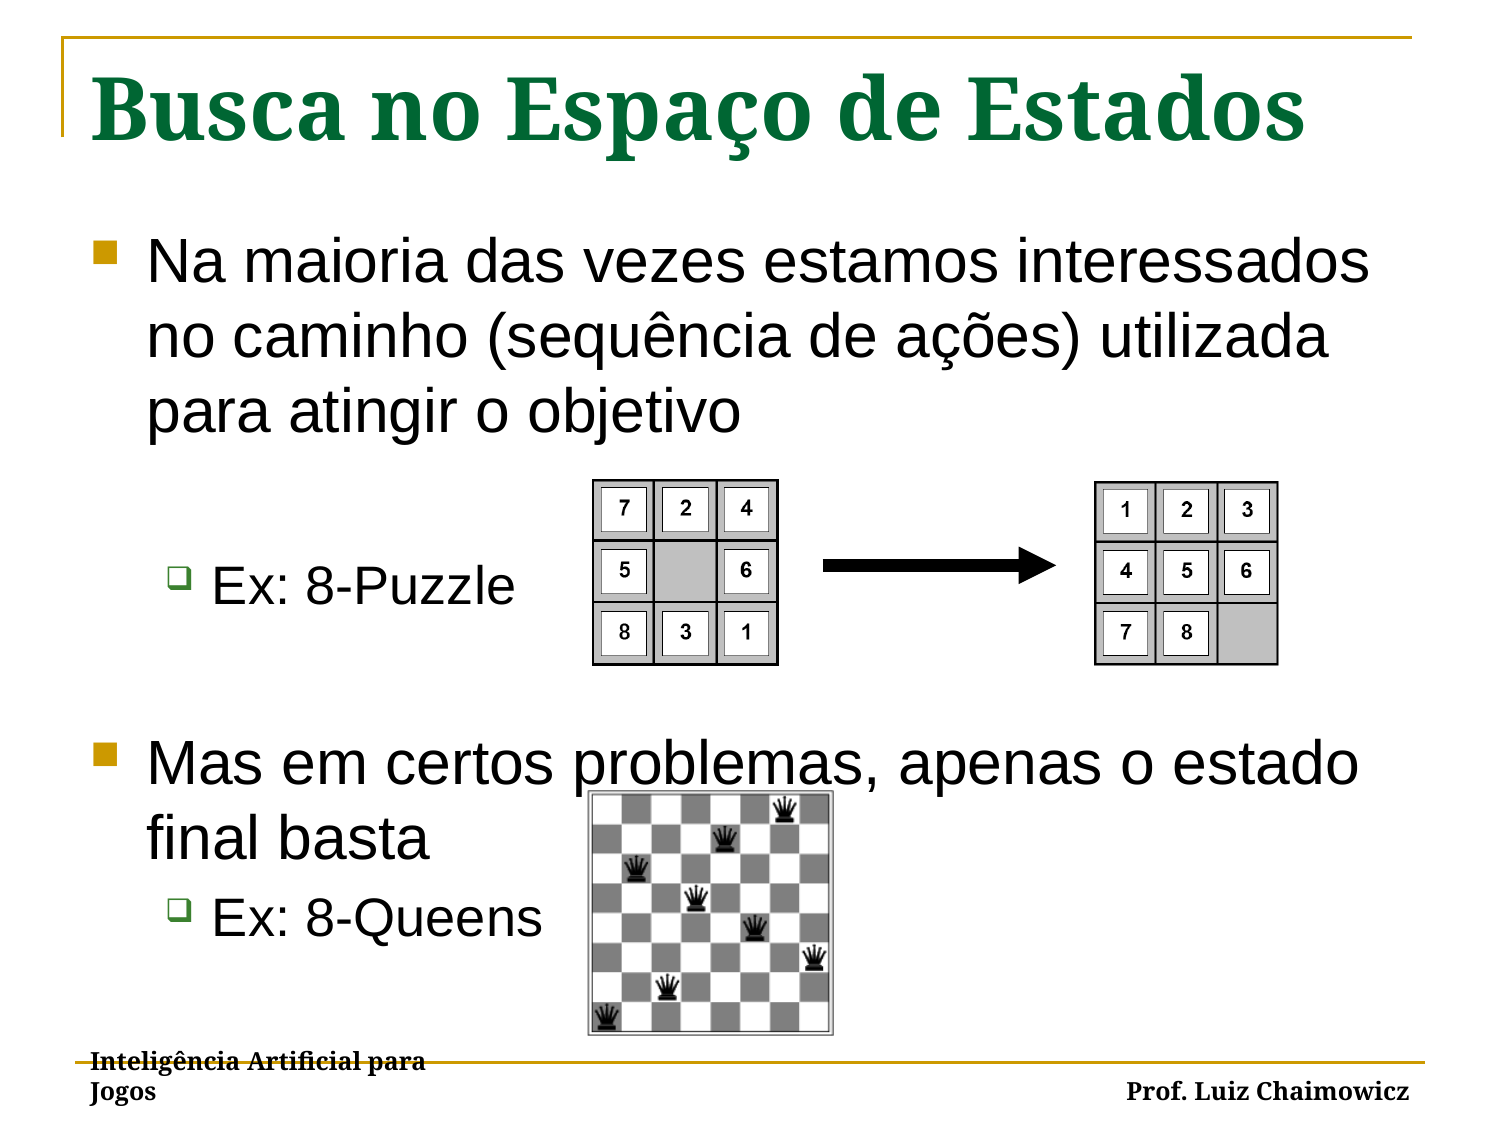

# Busca no Espaço de Estados
Na maioria das vezes estamos interessados no caminho (sequência de ações) utilizada para atingir o objetivo
Ex: 8-Puzzle
Mas em certos problemas, apenas o estado final basta
Ex: 8-Queens
Inteligência Artificial para Jogos